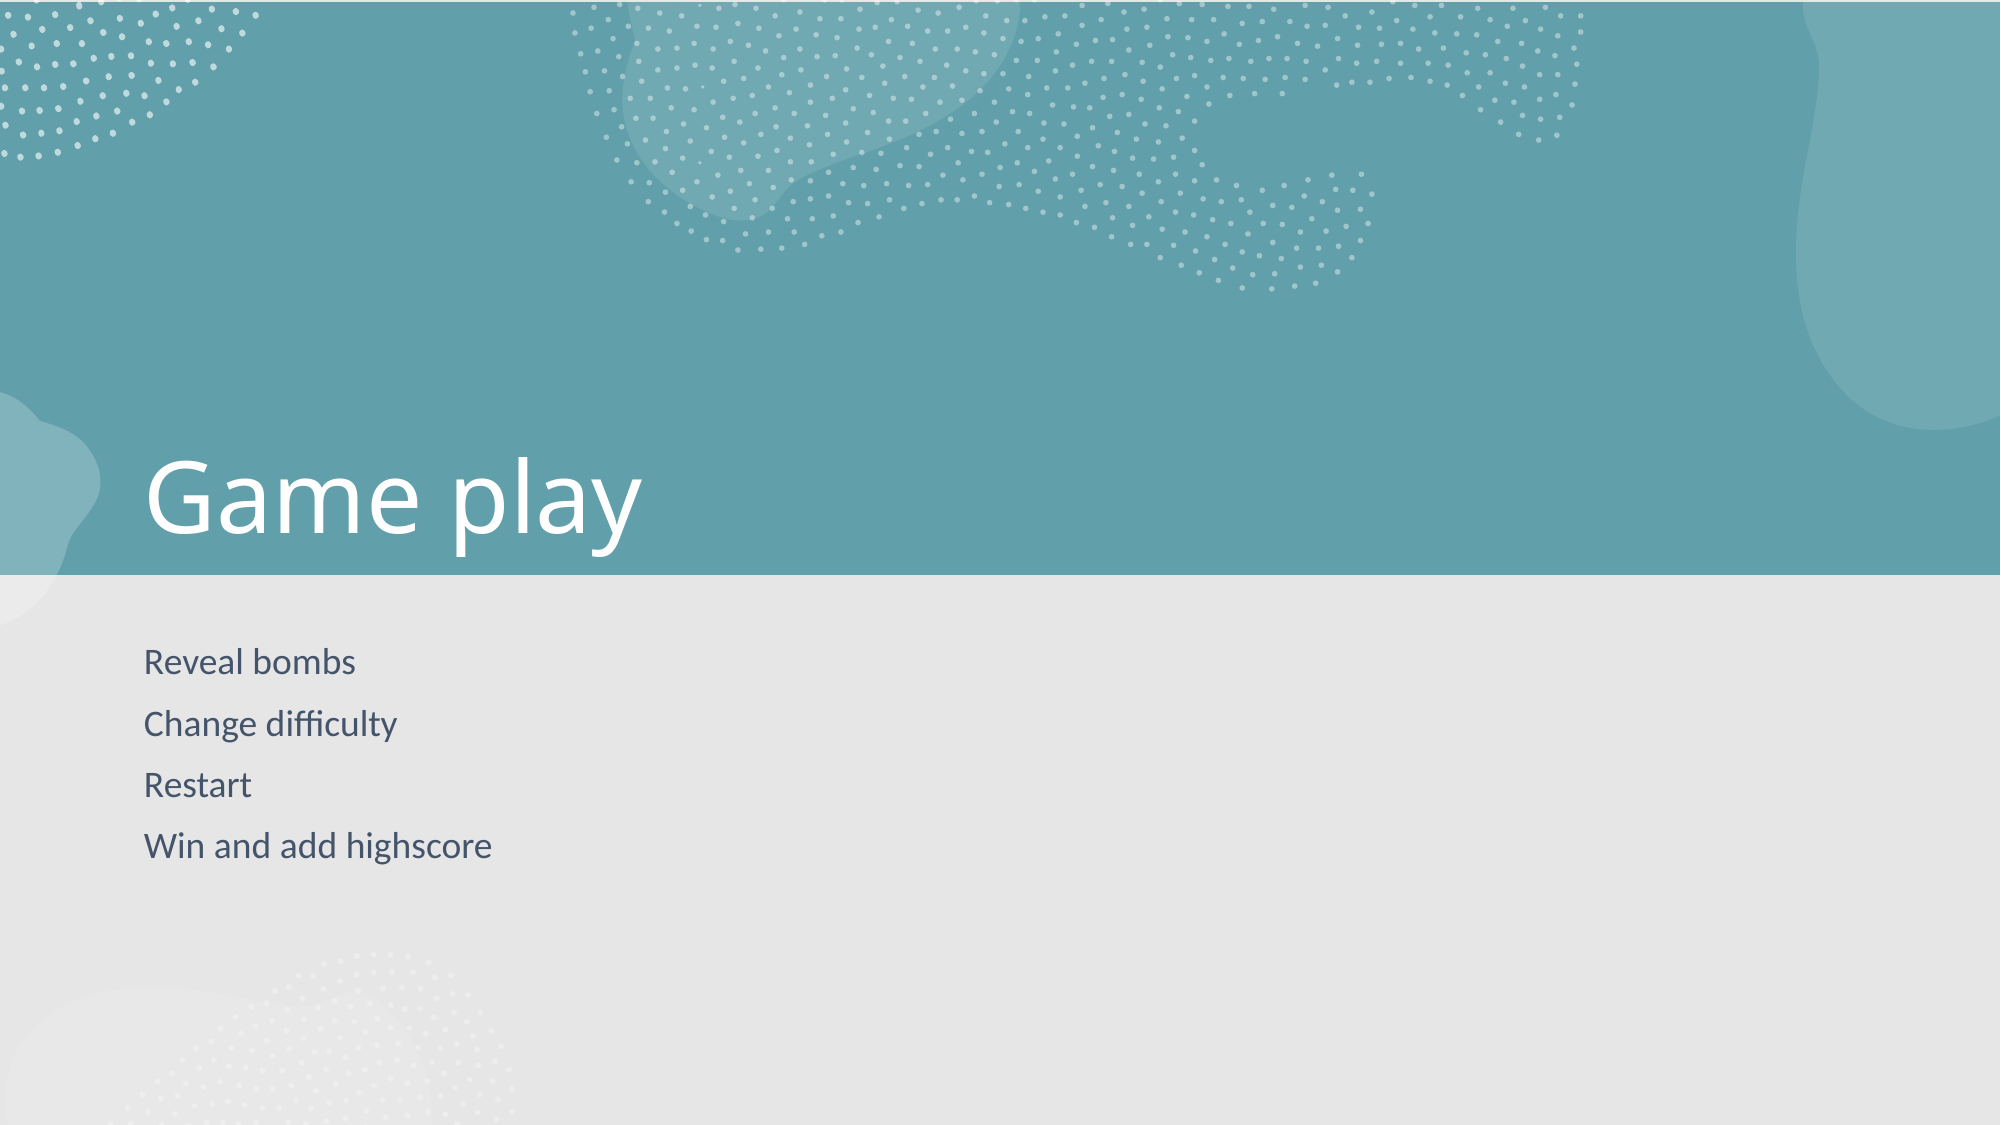

# Game play
Reveal bombs
Change difficulty
Restart
Win and add highscore